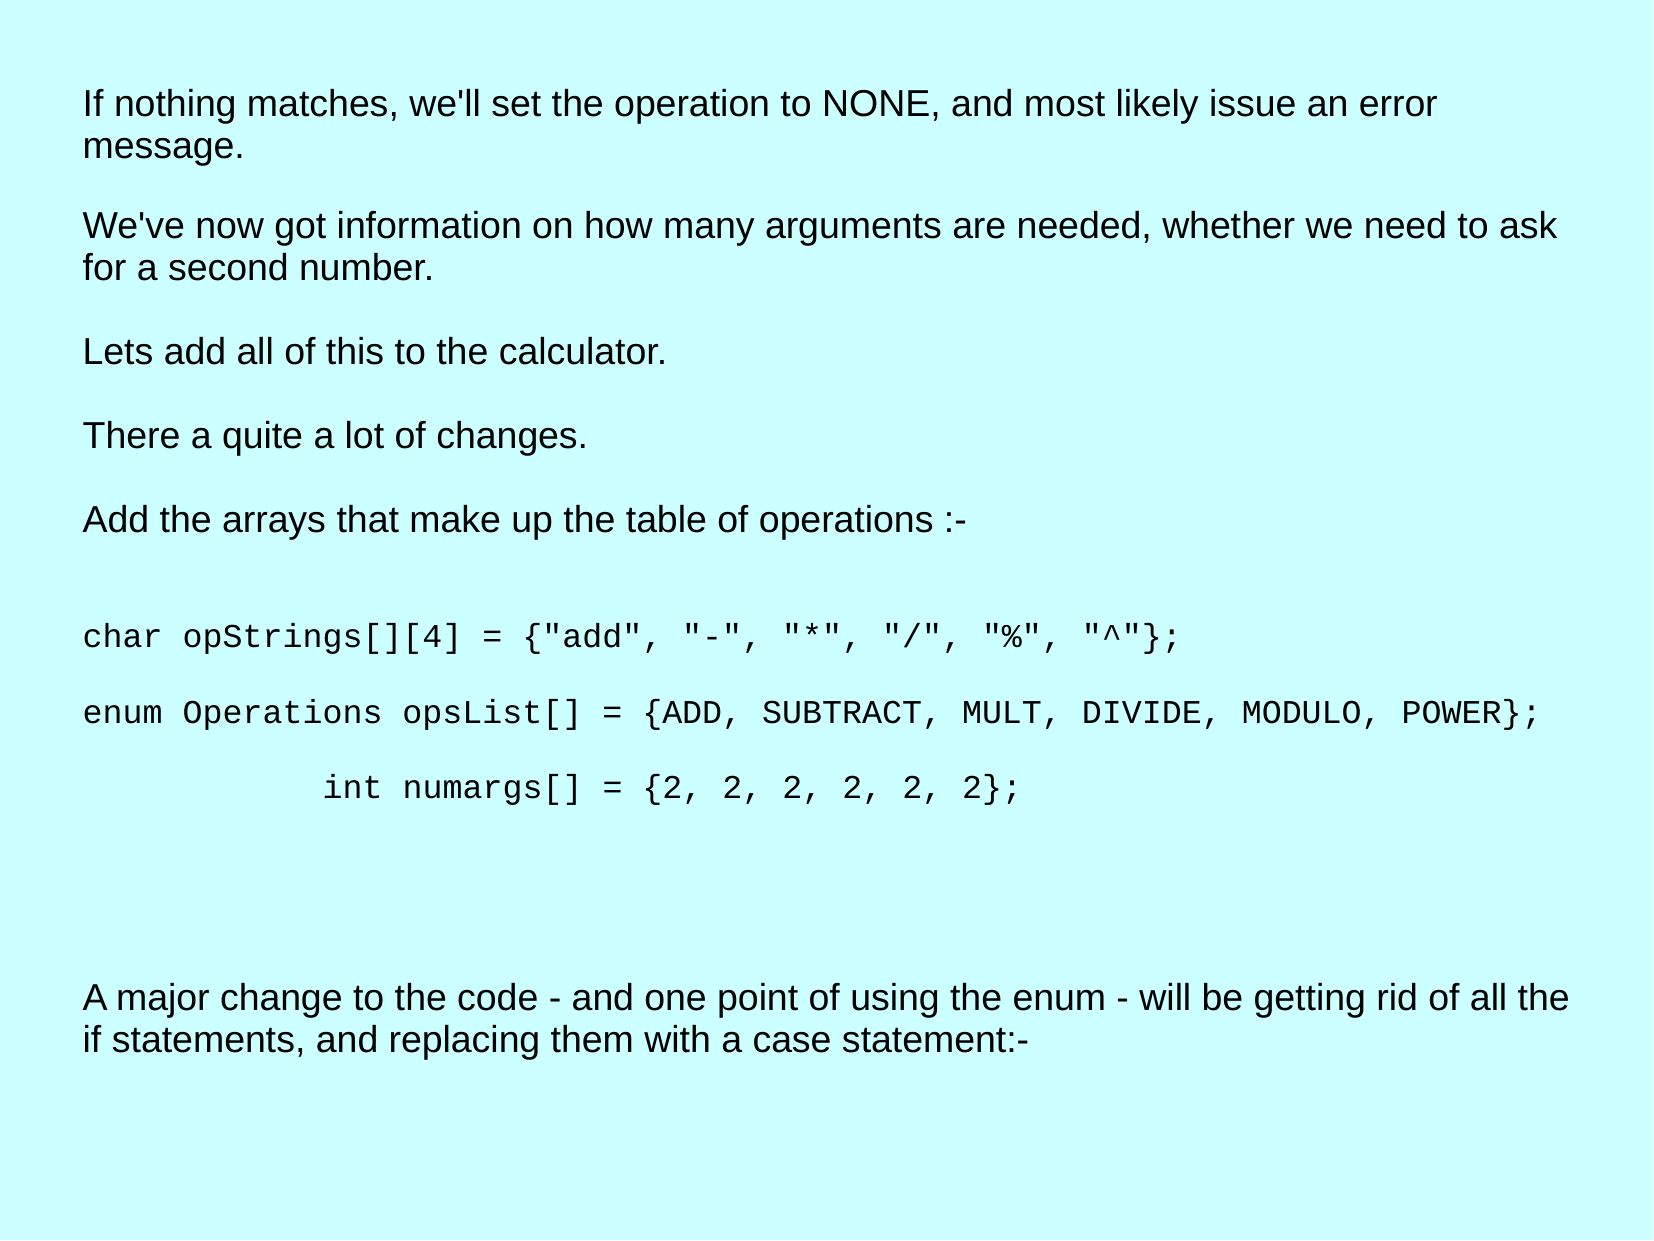

# If nothing matches, we'll set the operation to NONE, and most likely issue an error message.
We've now got information on how many arguments are needed, whether we need to ask for a second number.
Lets add all of this to the calculator.
There a quite a lot of changes.
Add the arrays that make up the table of operations :-
char opStrings[][4] = {"add", "-", "*", "/", "%", "^"};
enum Operations opsList[] = {ADD, SUBTRACT, MULT, DIVIDE, MODULO, POWER};
 int numargs[] = {2, 2, 2, 2, 2, 2};
A major change to the code - and one point of using the enum - will be getting rid of all the if statements, and replacing them with a case statement:-